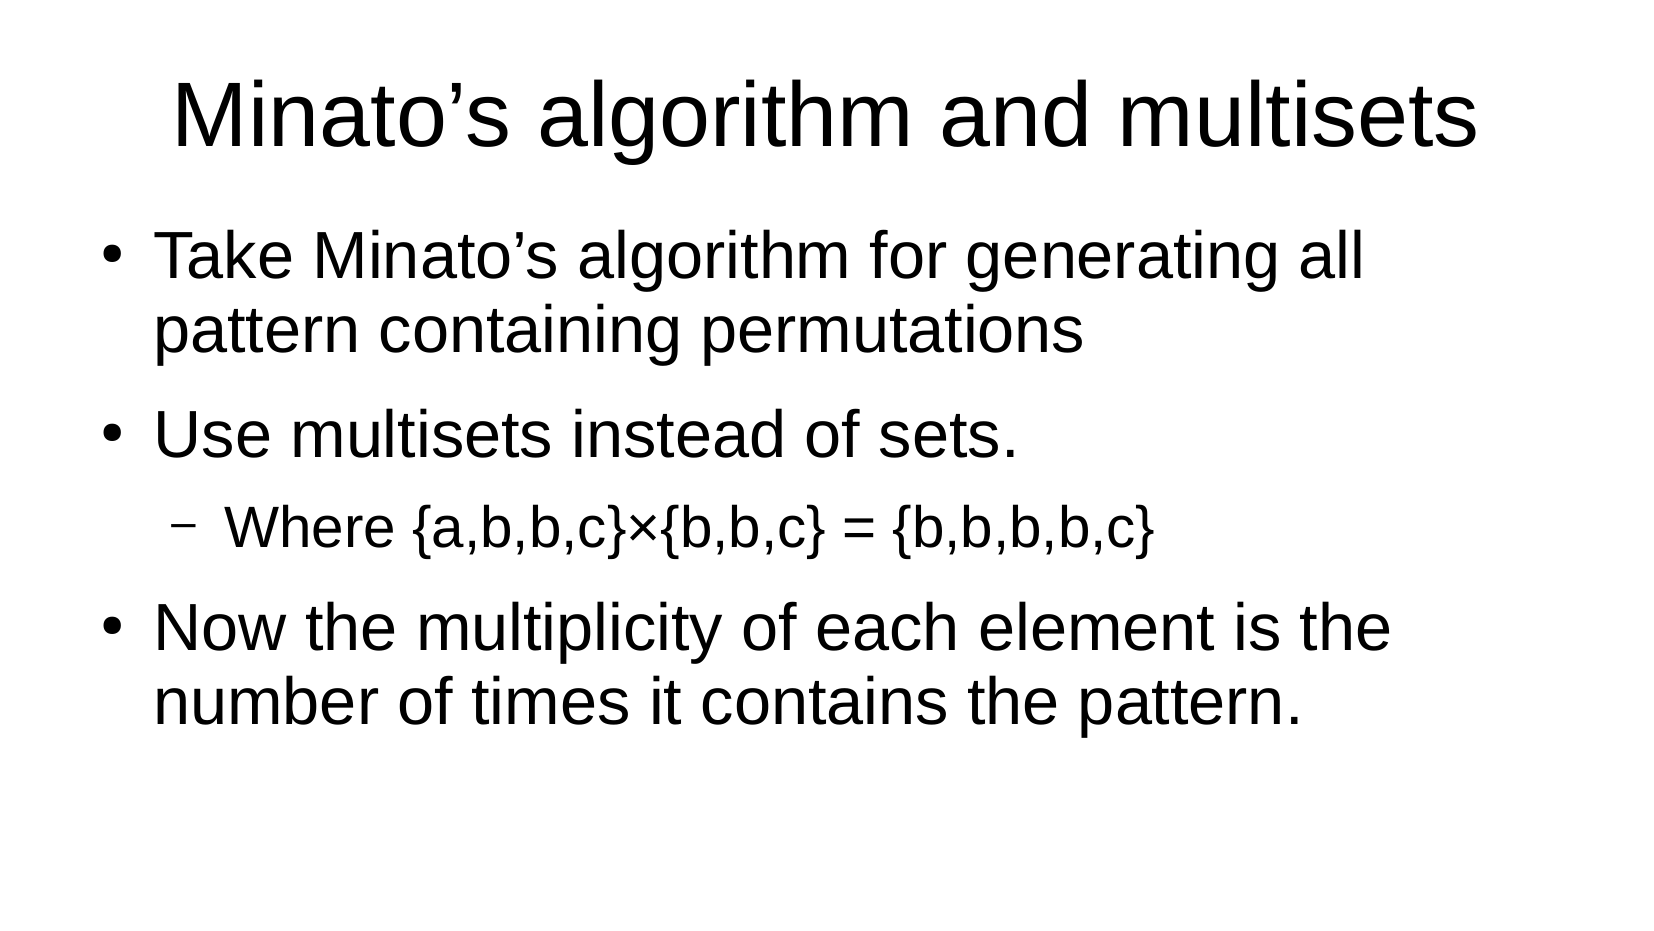

# Minato’s algorithm and multisets
Take Minato’s algorithm for generating all pattern containing permutations
Use multisets instead of sets.
Where {a,b,b,c}×{b,b,c} = {b,b,b,b,c}
Now the multiplicity of each element is the number of times it contains the pattern.